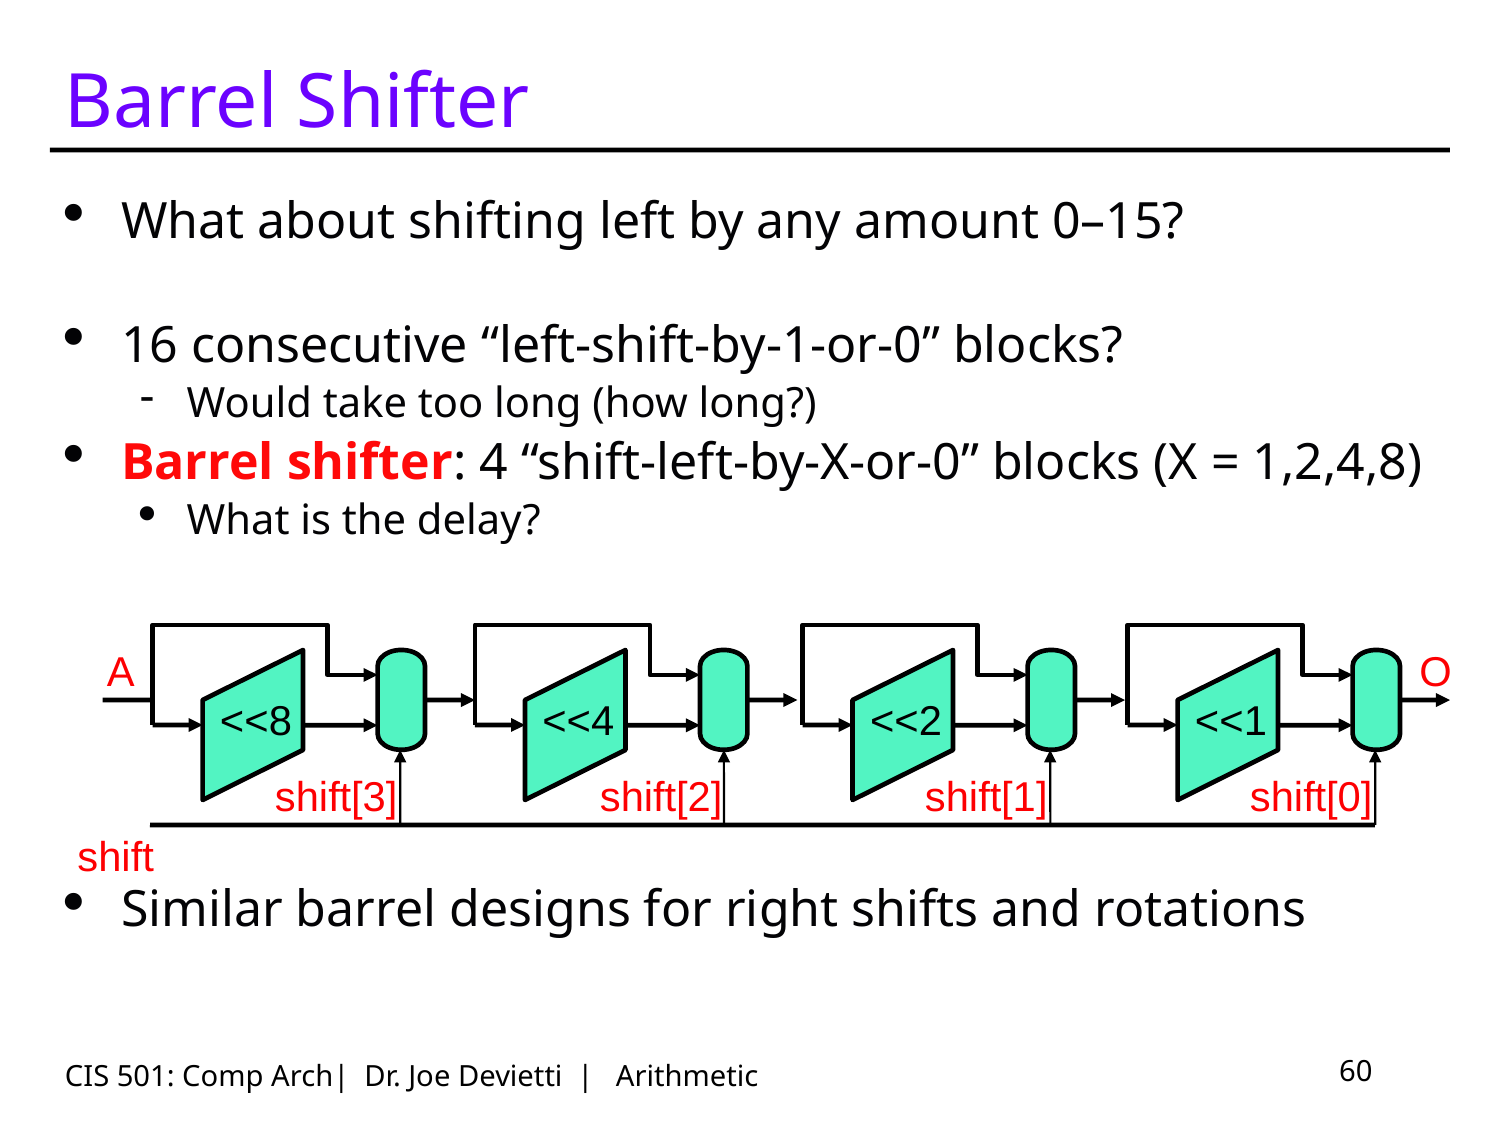

Barrel Shifter
What about shifting left by any amount 0–15?
16 consecutive “left-shift-by-1-or-0” blocks?
Would take too long (how long?)
Barrel shifter: 4 “shift-left-by-X-or-0” blocks (X = 1,2,4,8)
What is the delay?
Similar barrel designs for right shifts and rotations
A
O
<<8
<<4
<<2
<<1
shift[3]
shift[2]
shift[1]
shift[0]
shift
CIS 501: Comp Arch| Dr. Joe Devietti | Arithmetic